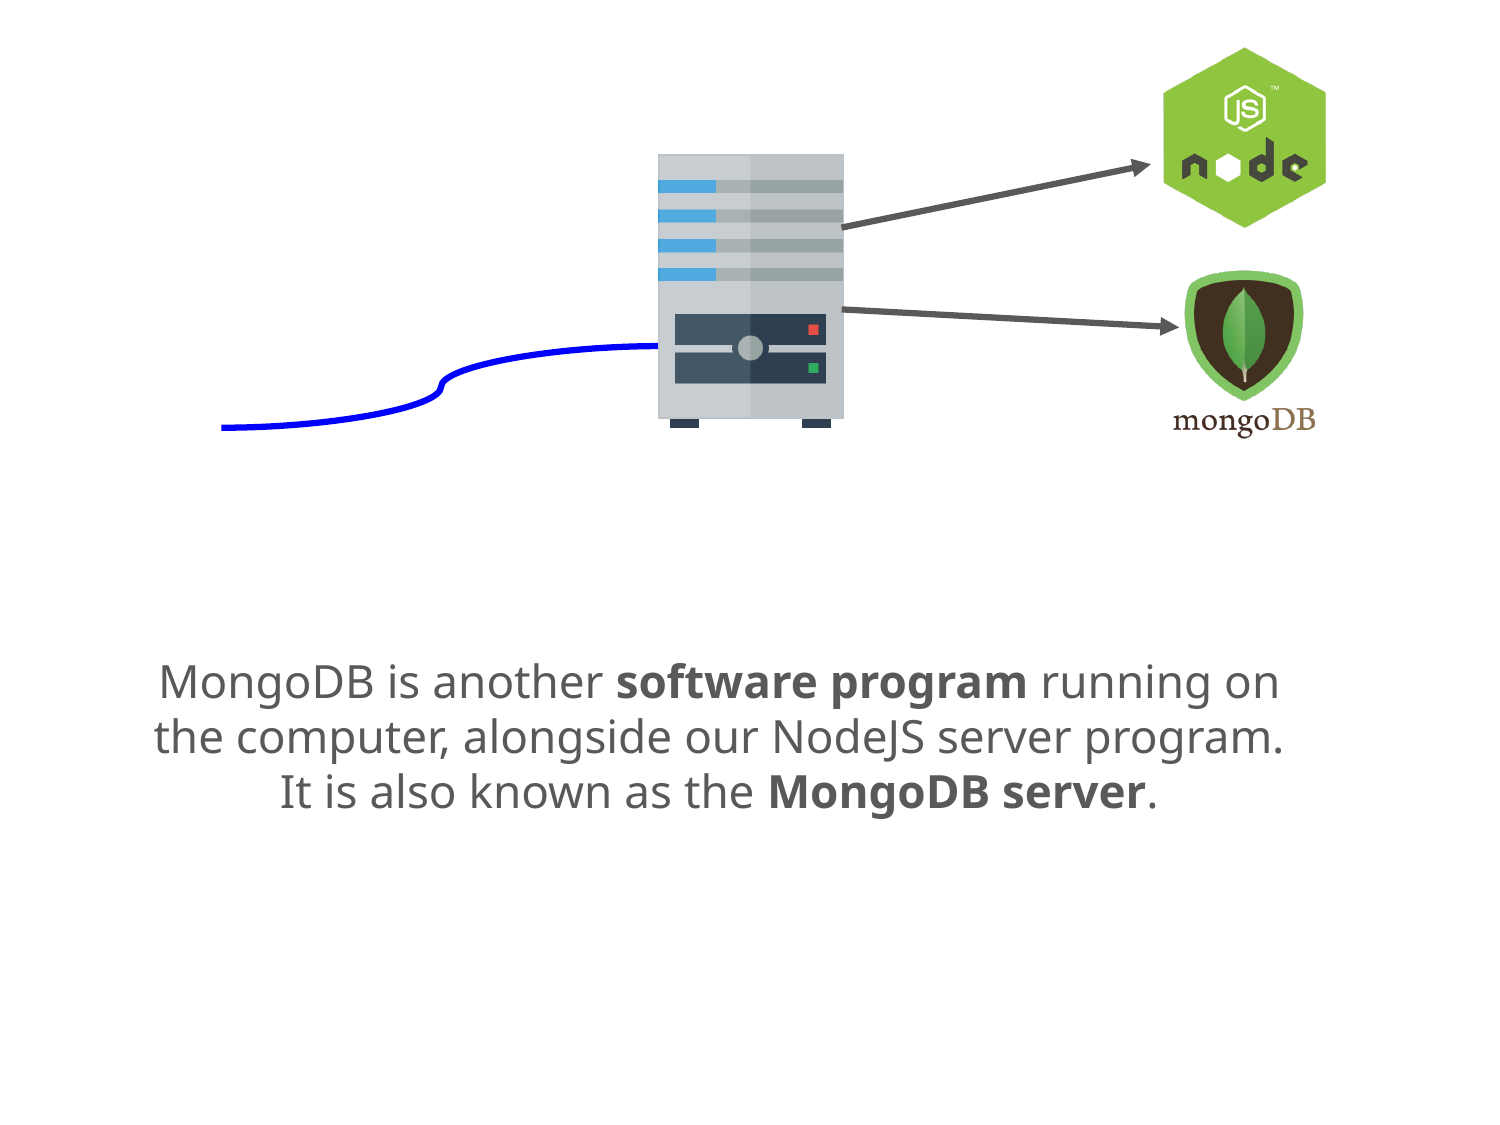

# MongoDB is another software program running on the computer, alongside our NodeJS server program.
It is also known as the MongoDB server.